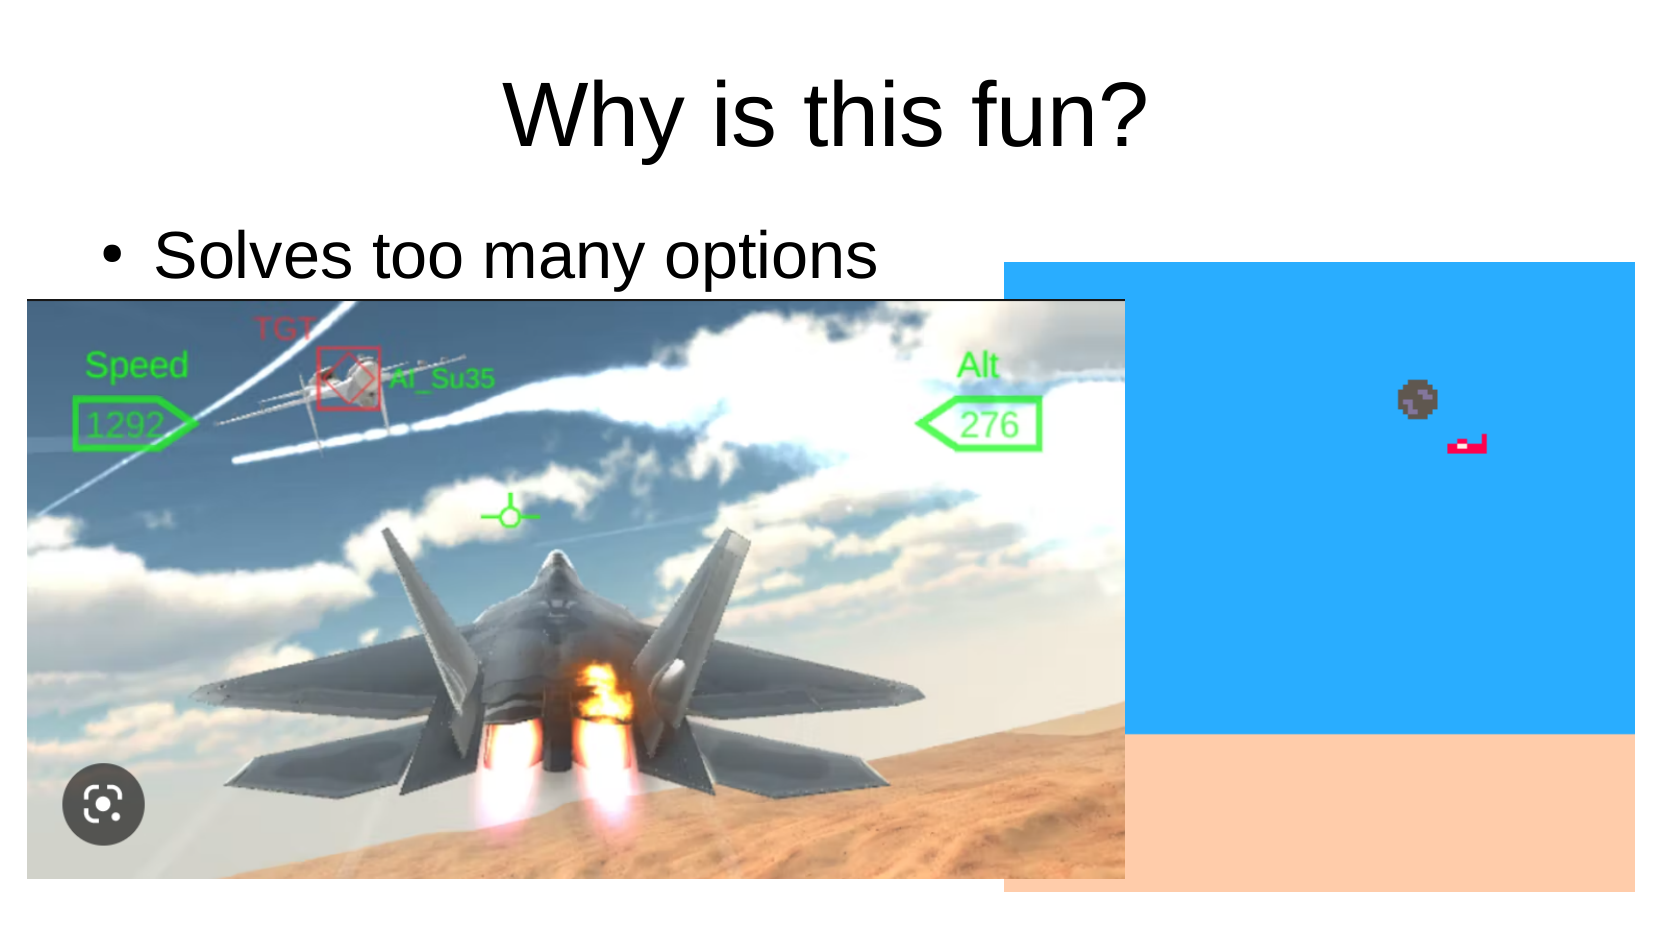

# Why is this fun?
Solves too many options